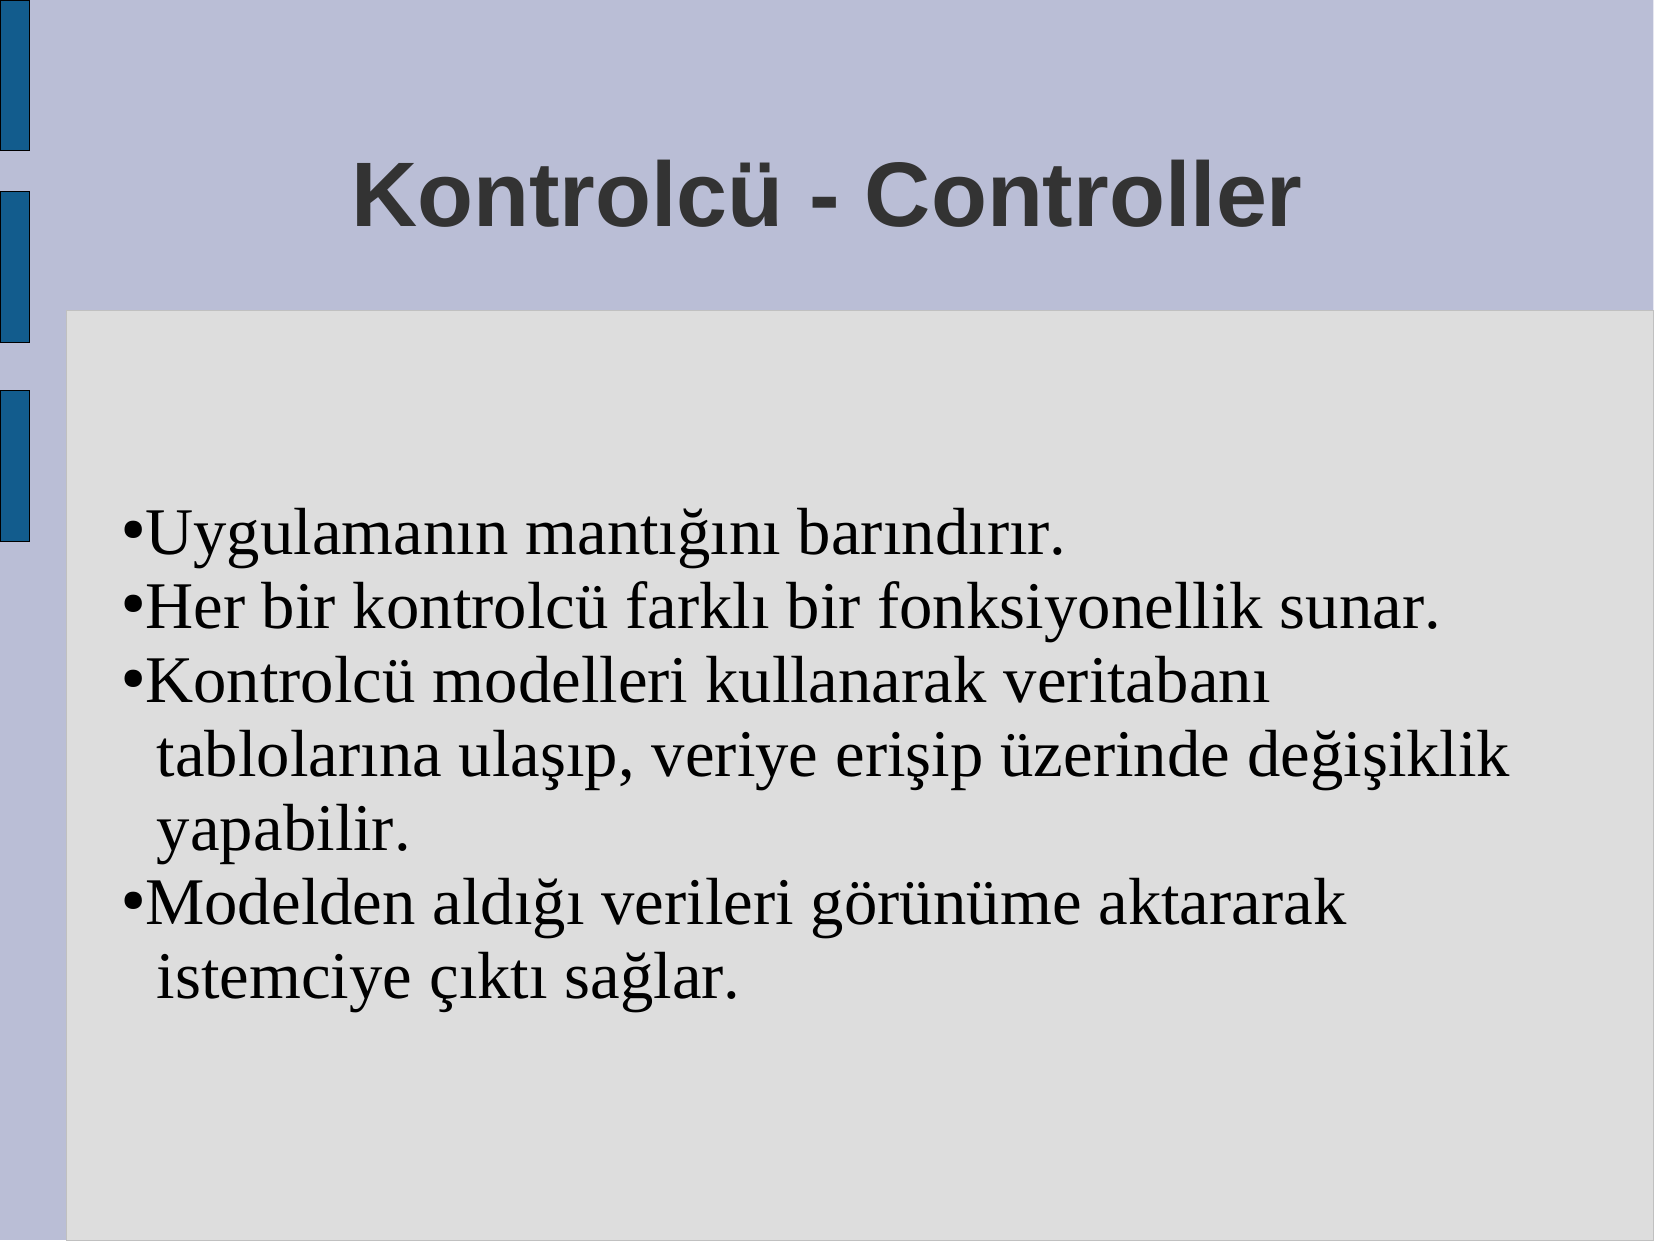

# Kontrolcü - Controller
Uygulamanın mantığını barındırır.
Her bir kontrolcü farklı bir fonksiyonellik sunar.
Kontrolcü modelleri kullanarak veritabanı tablolarına ulaşıp, veriye erişip üzerinde değişiklik yapabilir.
Modelden aldığı verileri görünüme aktararak istemciye çıktı sağlar.